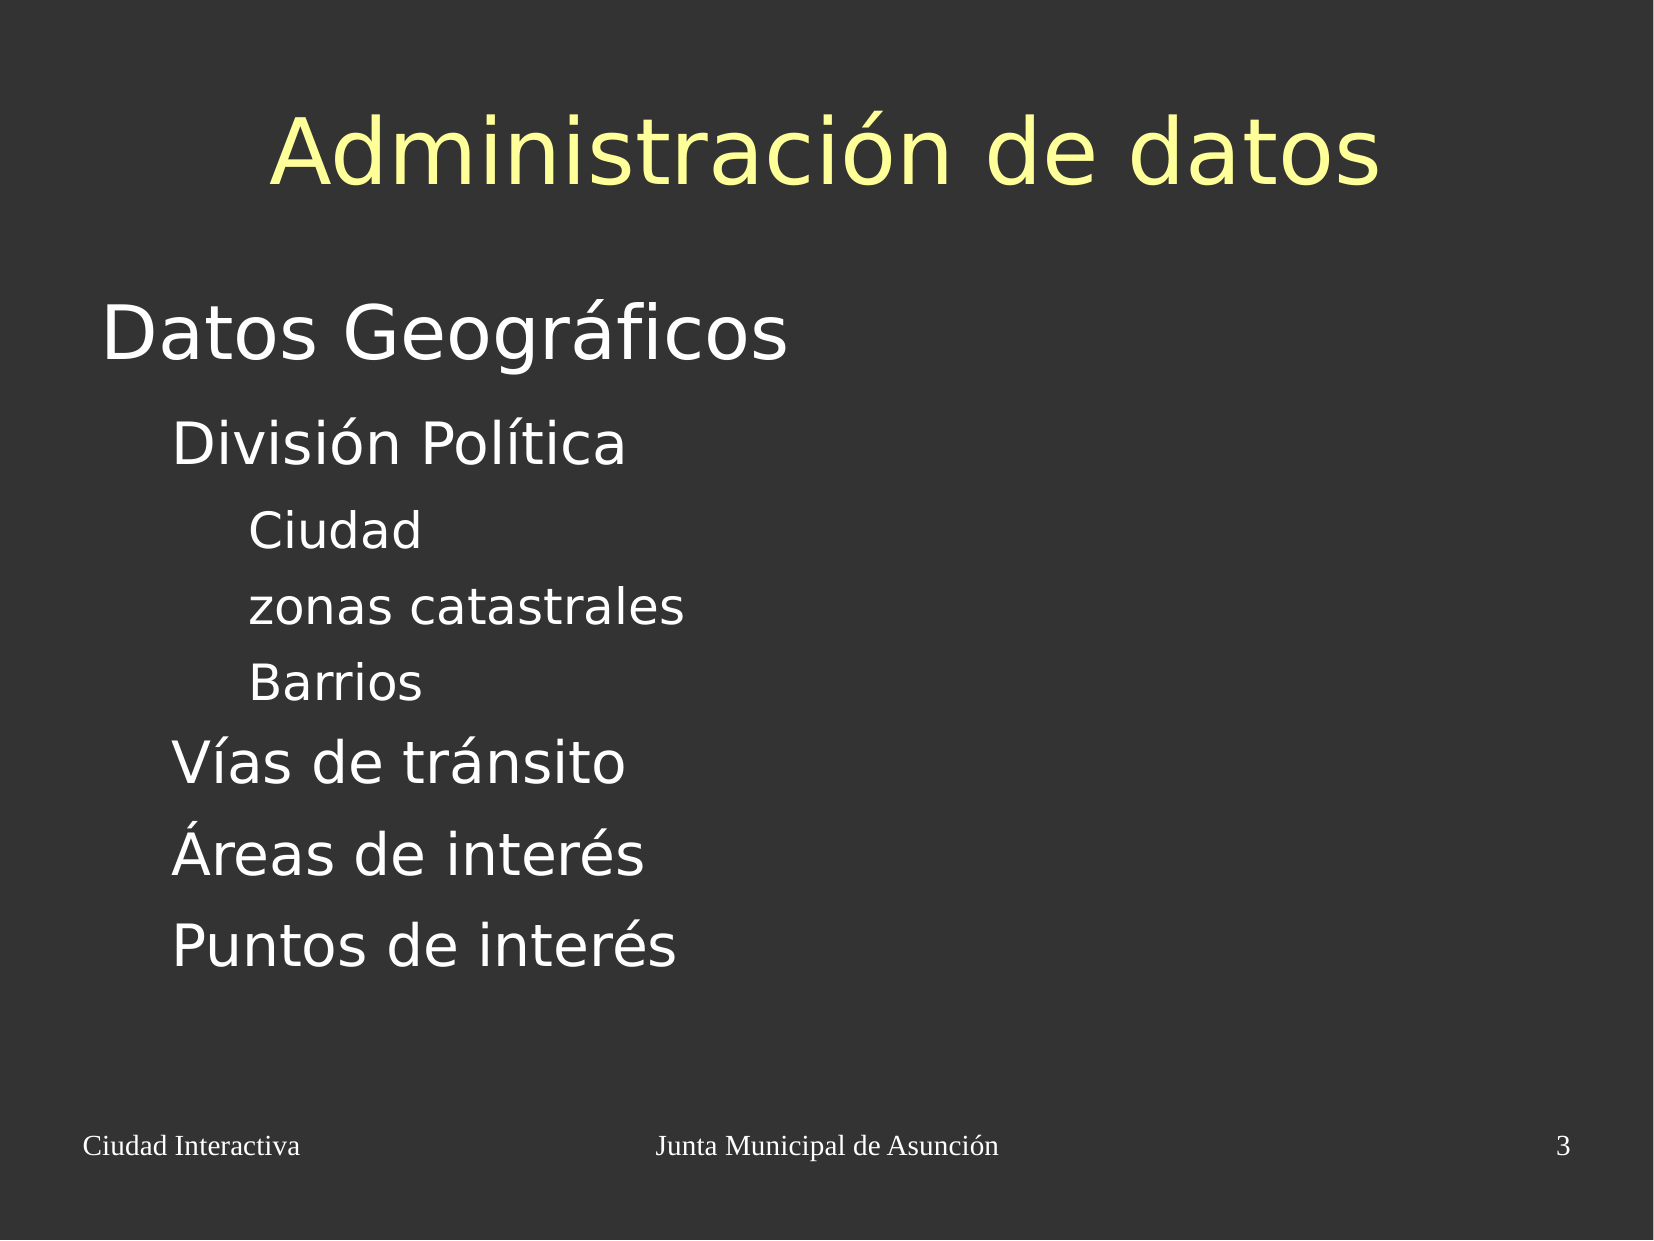

# Administración de datos
Datos Geográficos
División Política
Ciudad
zonas catastrales
Barrios
Vías de tránsito
Áreas de interés
Puntos de interés
Ciudad Interactiva
Junta Municipal de Asunción
3